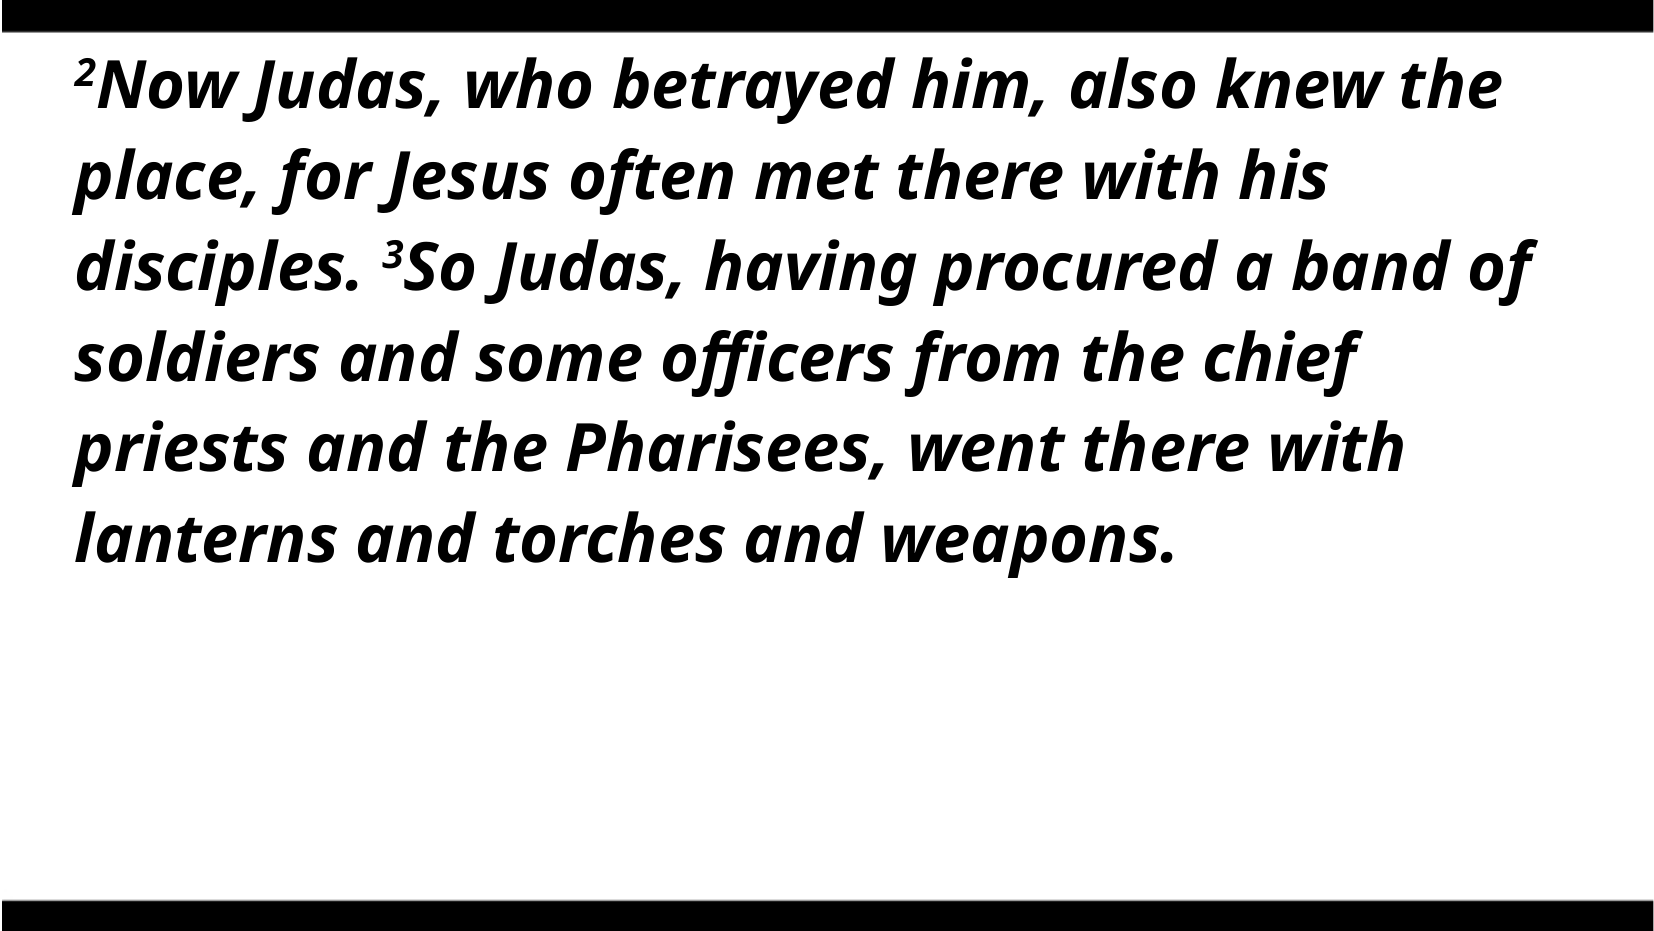

2Now Judas, who betrayed him, also knew the place, for Jesus often met there with his disciples. 3So Judas, having procured a band of soldiers and some officers from the chief priests and the Pharisees, went there with lanterns and torches and weapons.